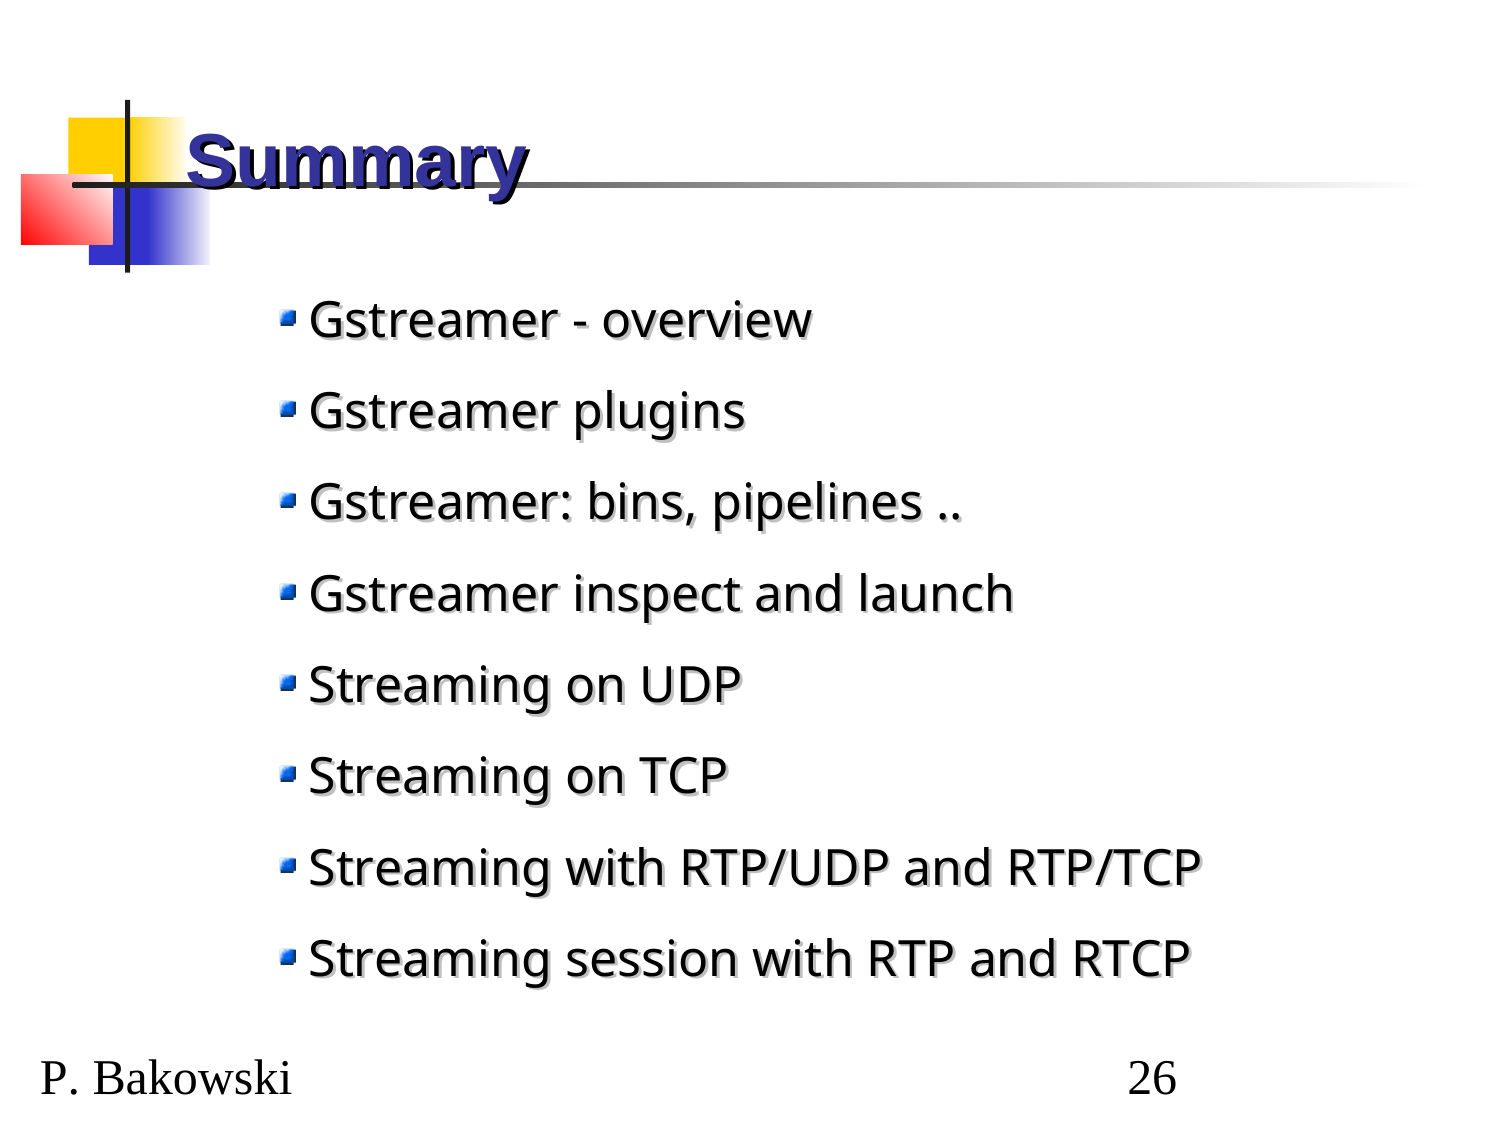

# Summary
 Gstreamer - overview
 Gstreamer plugins
 Gstreamer: bins, pipelines ..
 Gstreamer inspect and launch
 Streaming on UDP
 Streaming on TCP
 Streaming with RTP/UDP and RTP/TCP
 Streaming session with RTP and RTCP
P.Bakowski
26